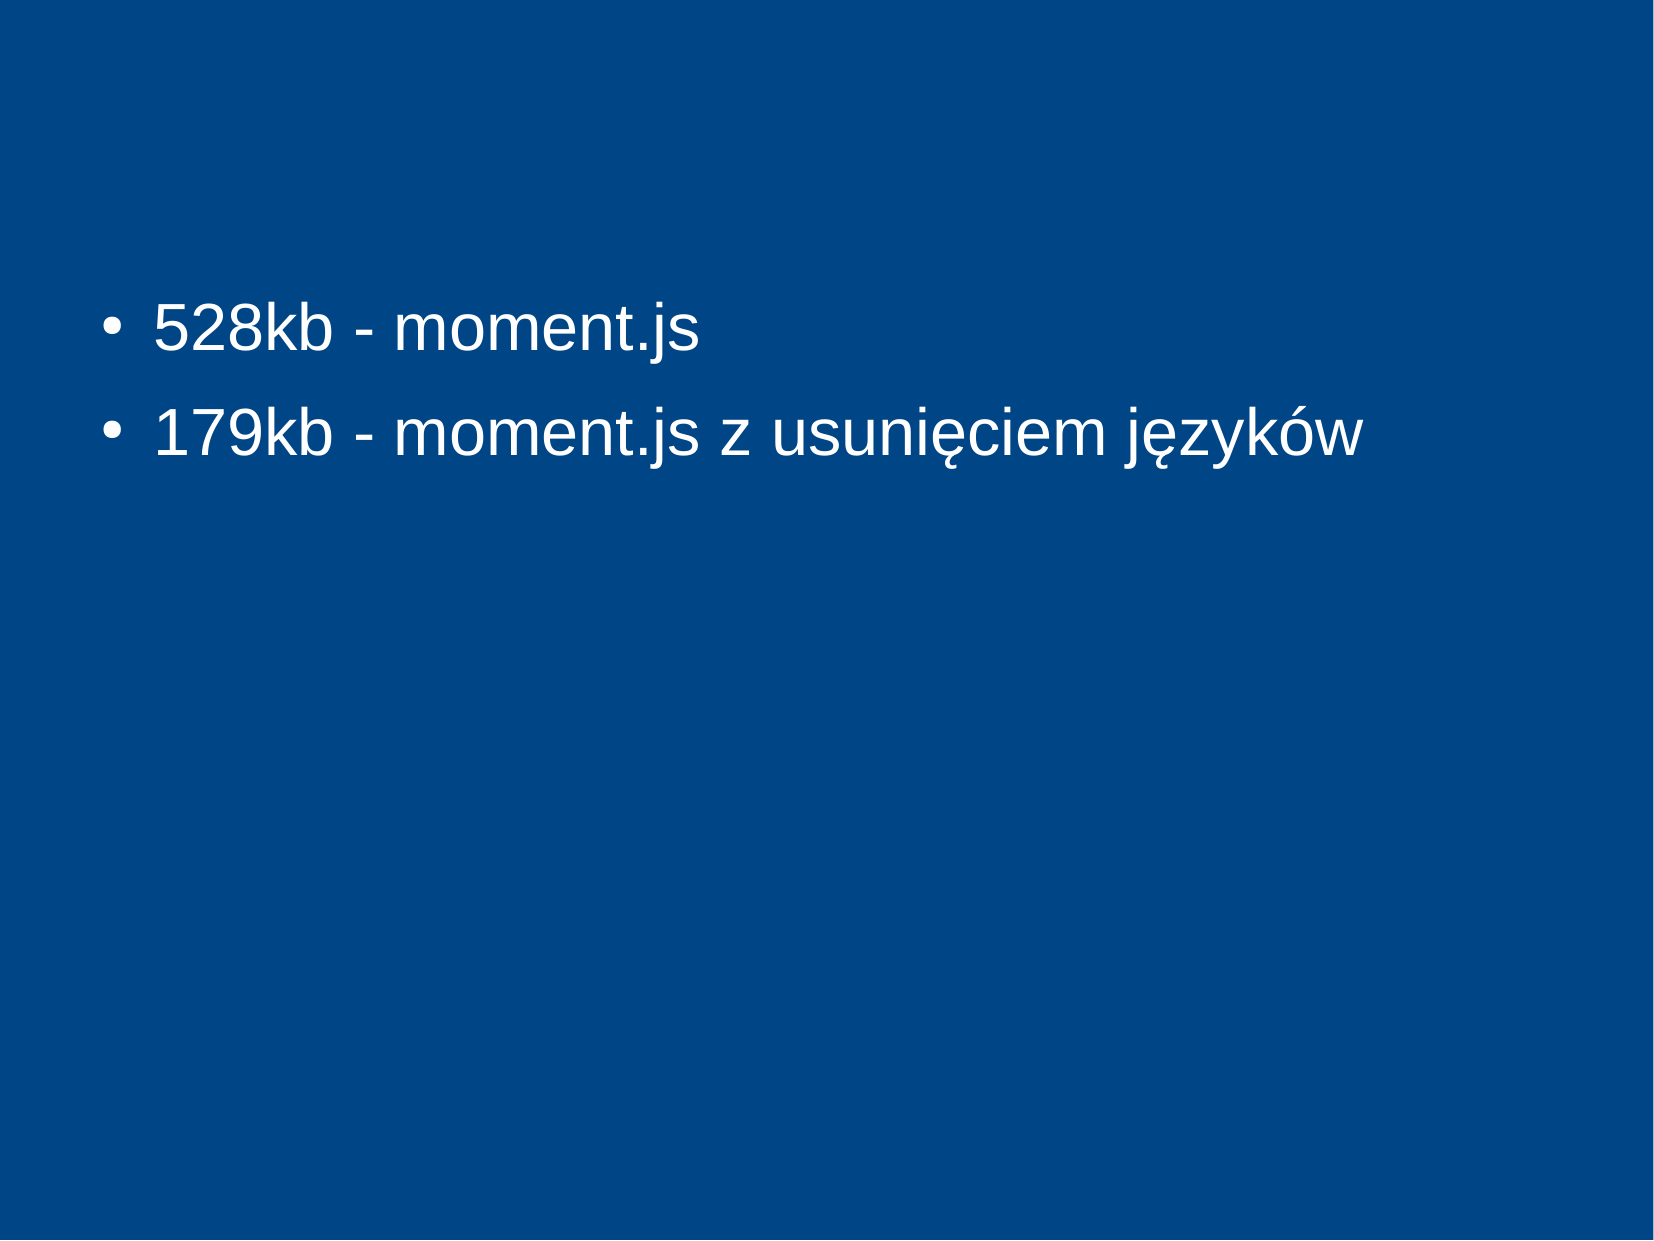

#
528kb - moment.js
179kb - moment.js z usunięciem języków